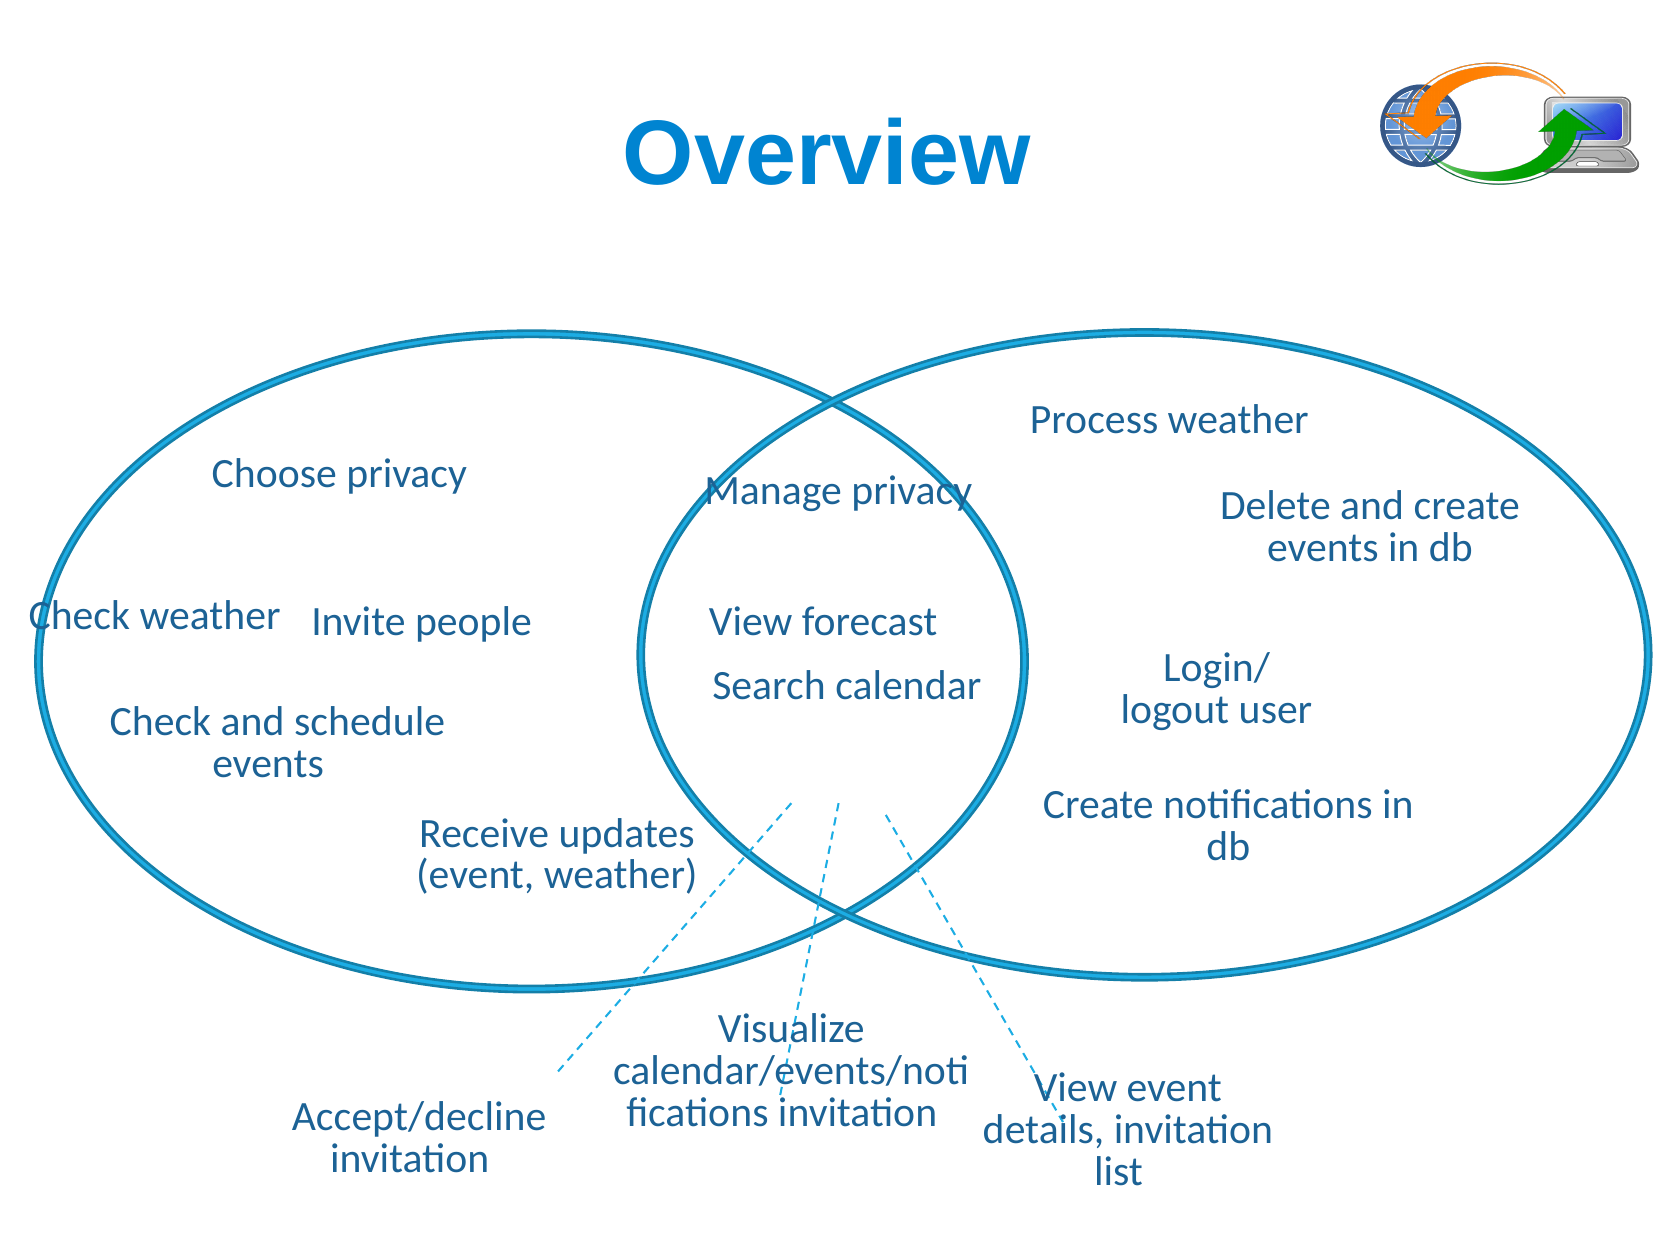

# Overview
Process weather
Choose privacy
Manage privacy
Delete and create events in db
Check weather
Invite people
View forecast
Login/logout user
Search calendar
Check and schedule events
Create notifications in db
Receive updates (event, weather)
Visualize calendar/events/notifications invitation
View event details, invitation list
Accept/decline invitation